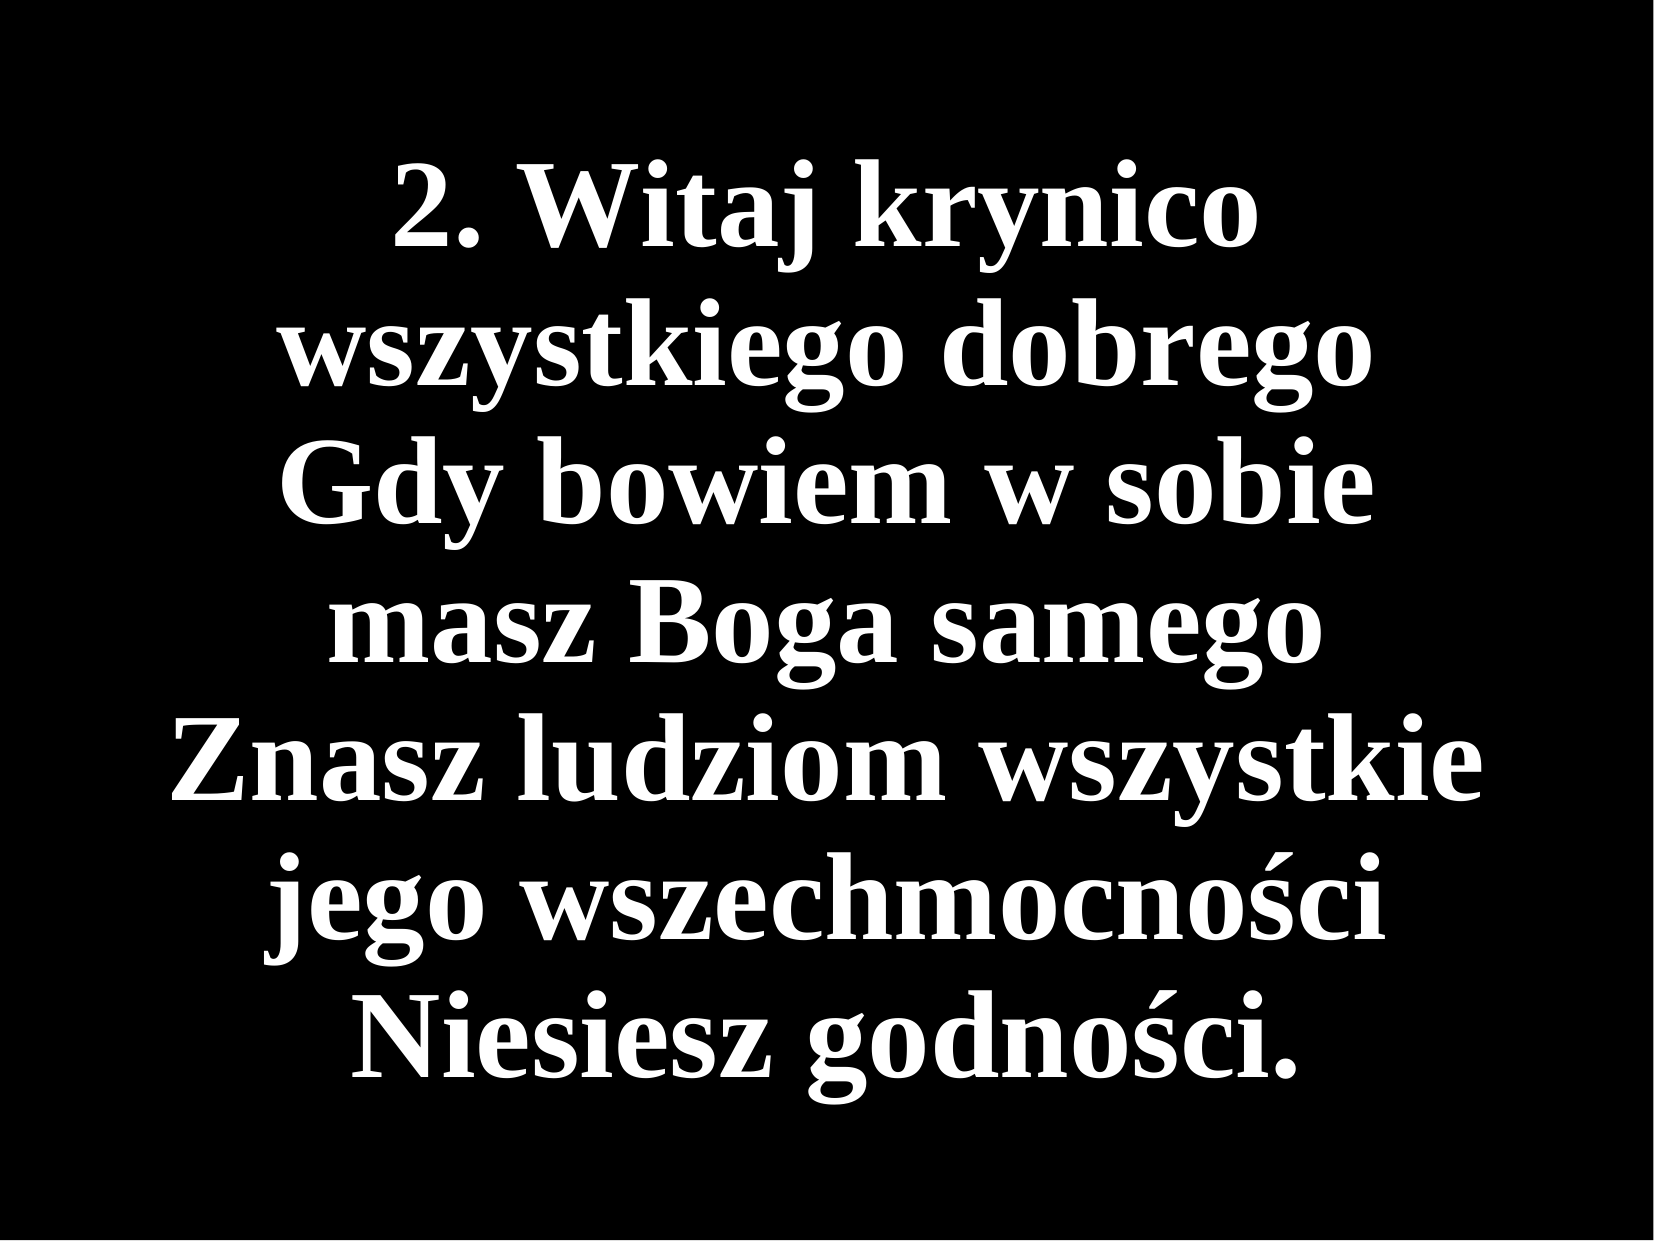

# 2. Witaj krynico wszystkiego dobrego Gdy bowiem w sobie masz Boga samego Znasz ludziom wszystkie jego wszechmocności Niesiesz godności.